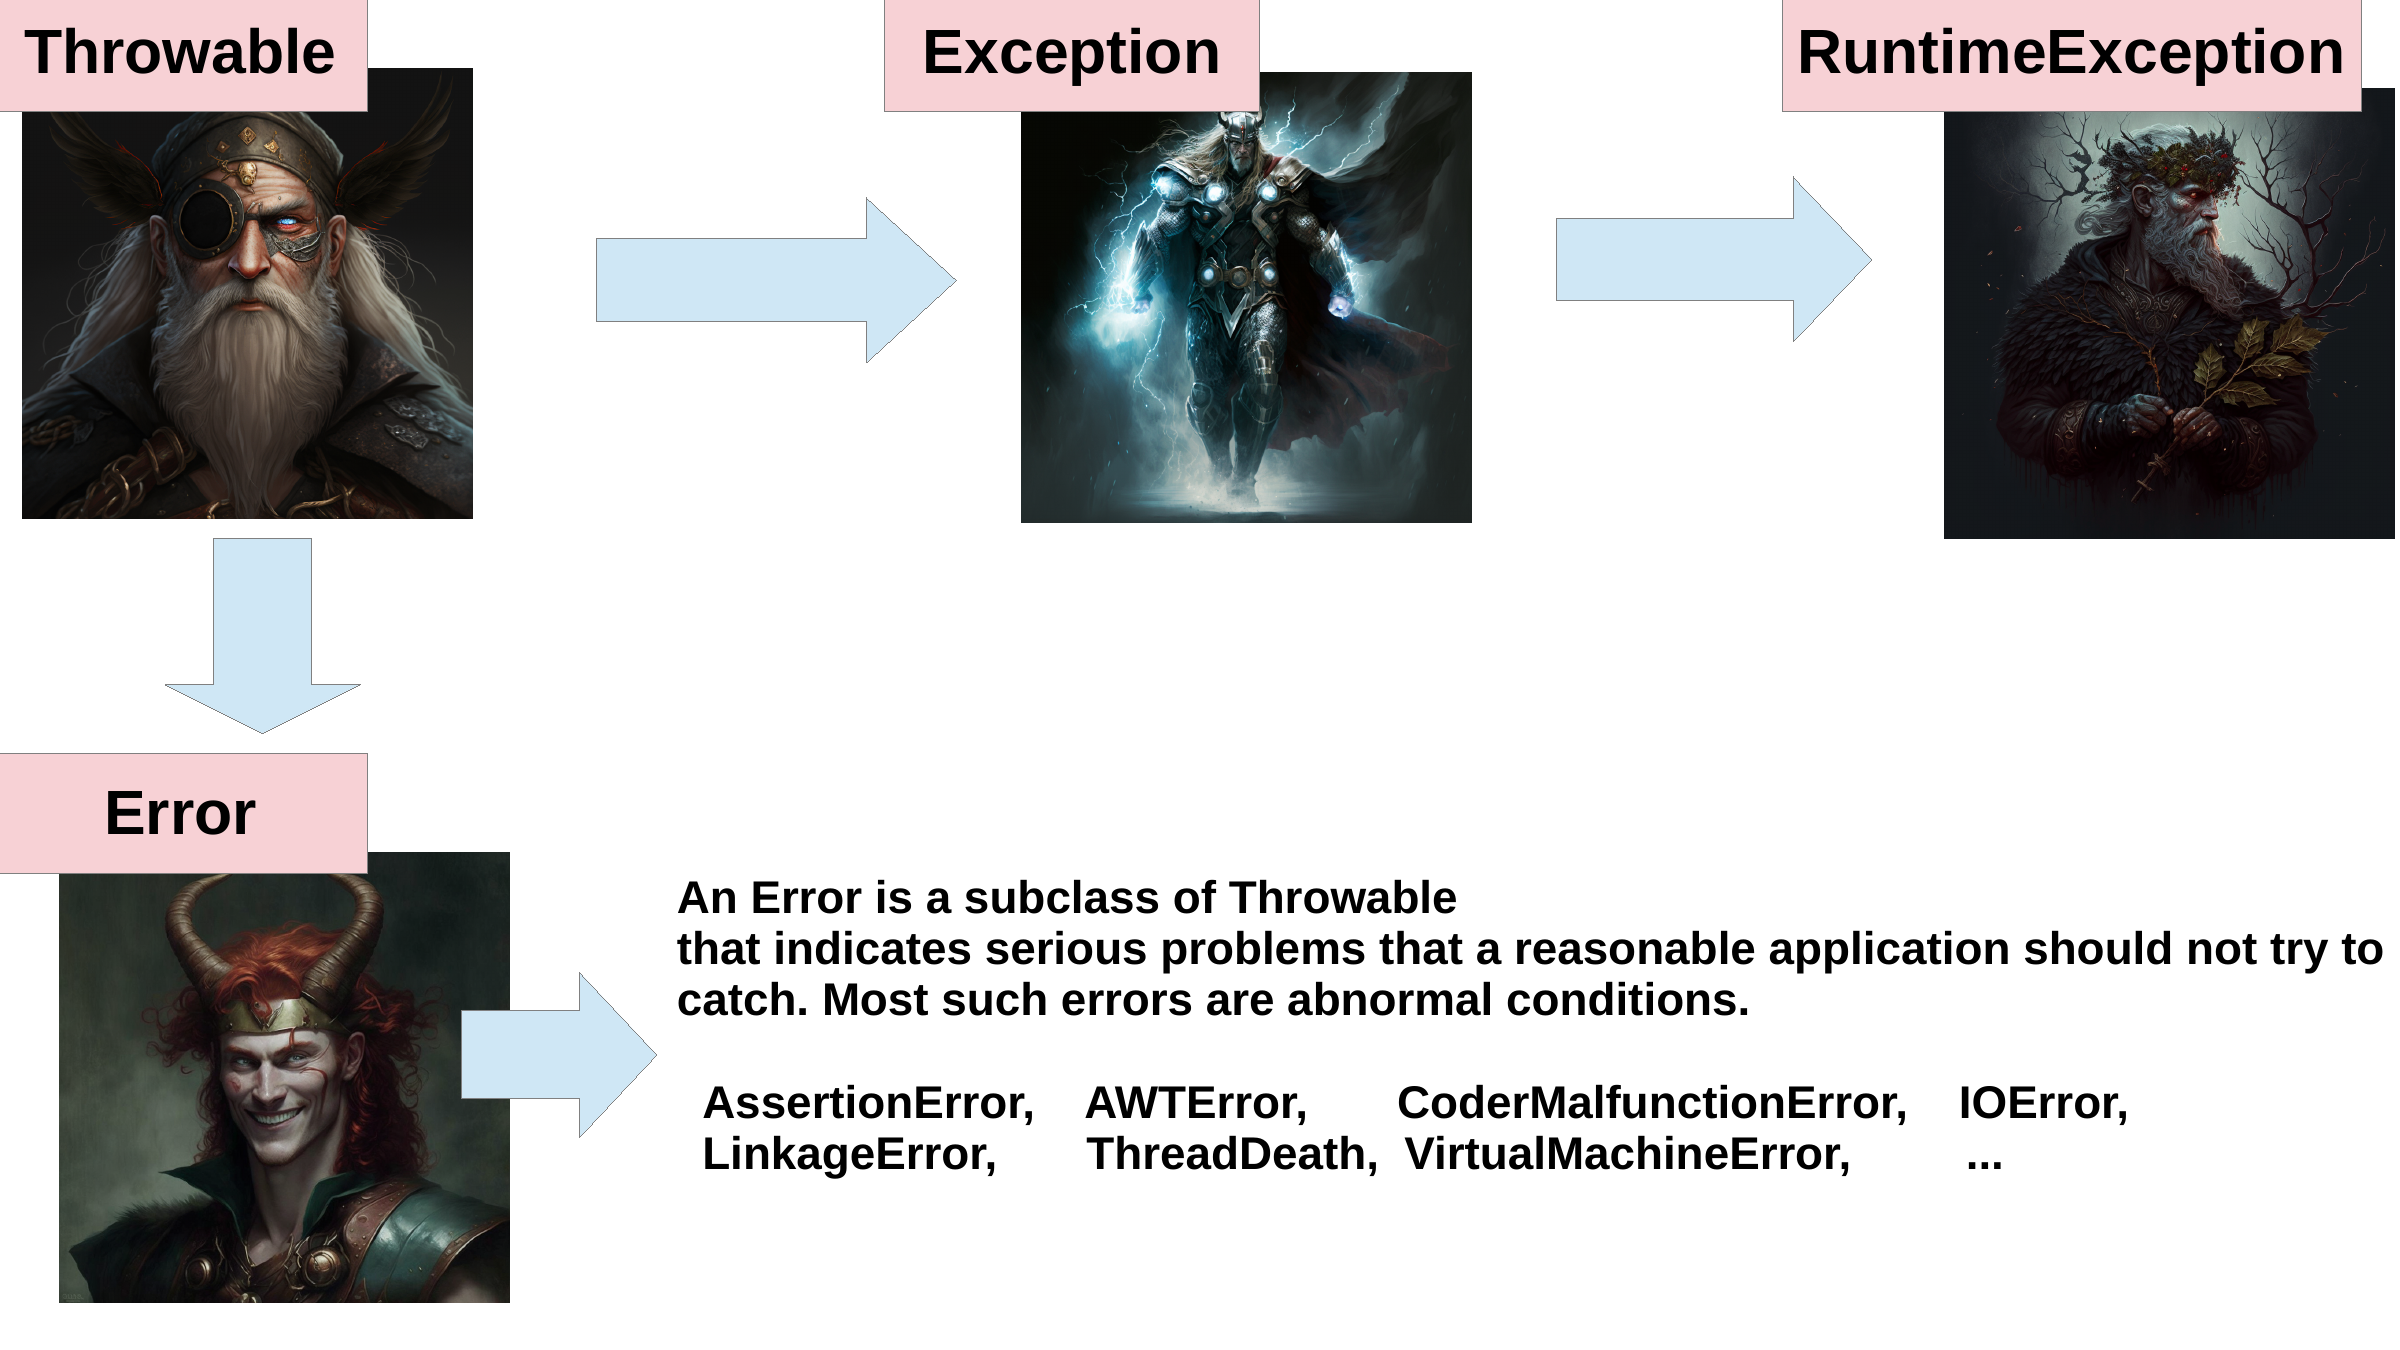

Throwable
Exception
RuntimeException
Error
An Error is a subclass of Throwable
that indicates serious problems that a reasonable application should not try to catch. Most such errors are abnormal conditions.
 AssertionError, AWTError, CoderMalfunctionError, IOError,
 LinkageError, ThreadDeath, VirtualMachineError, ...